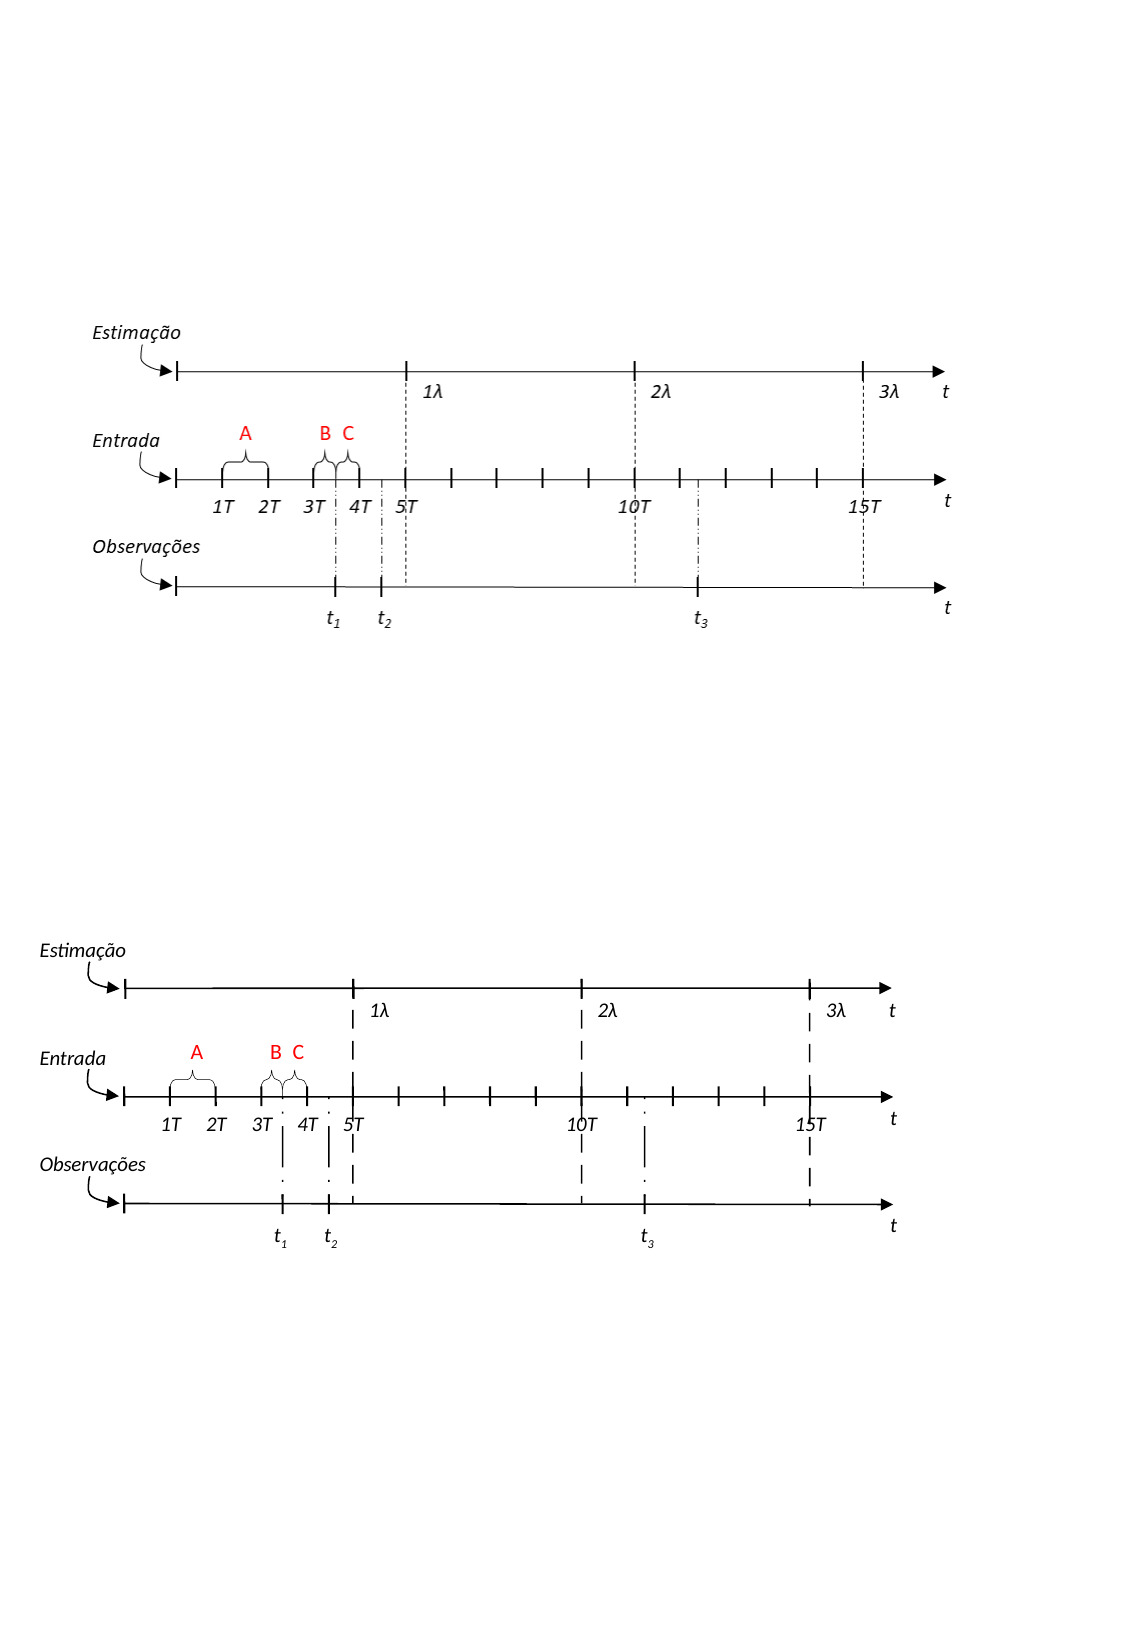

Estimação
1λ
2λ
3λ
t
A
B
C
Entrada
t
1T
2T
3T
4T
5T
10T
15T
Observações
t
t1
t2
t3